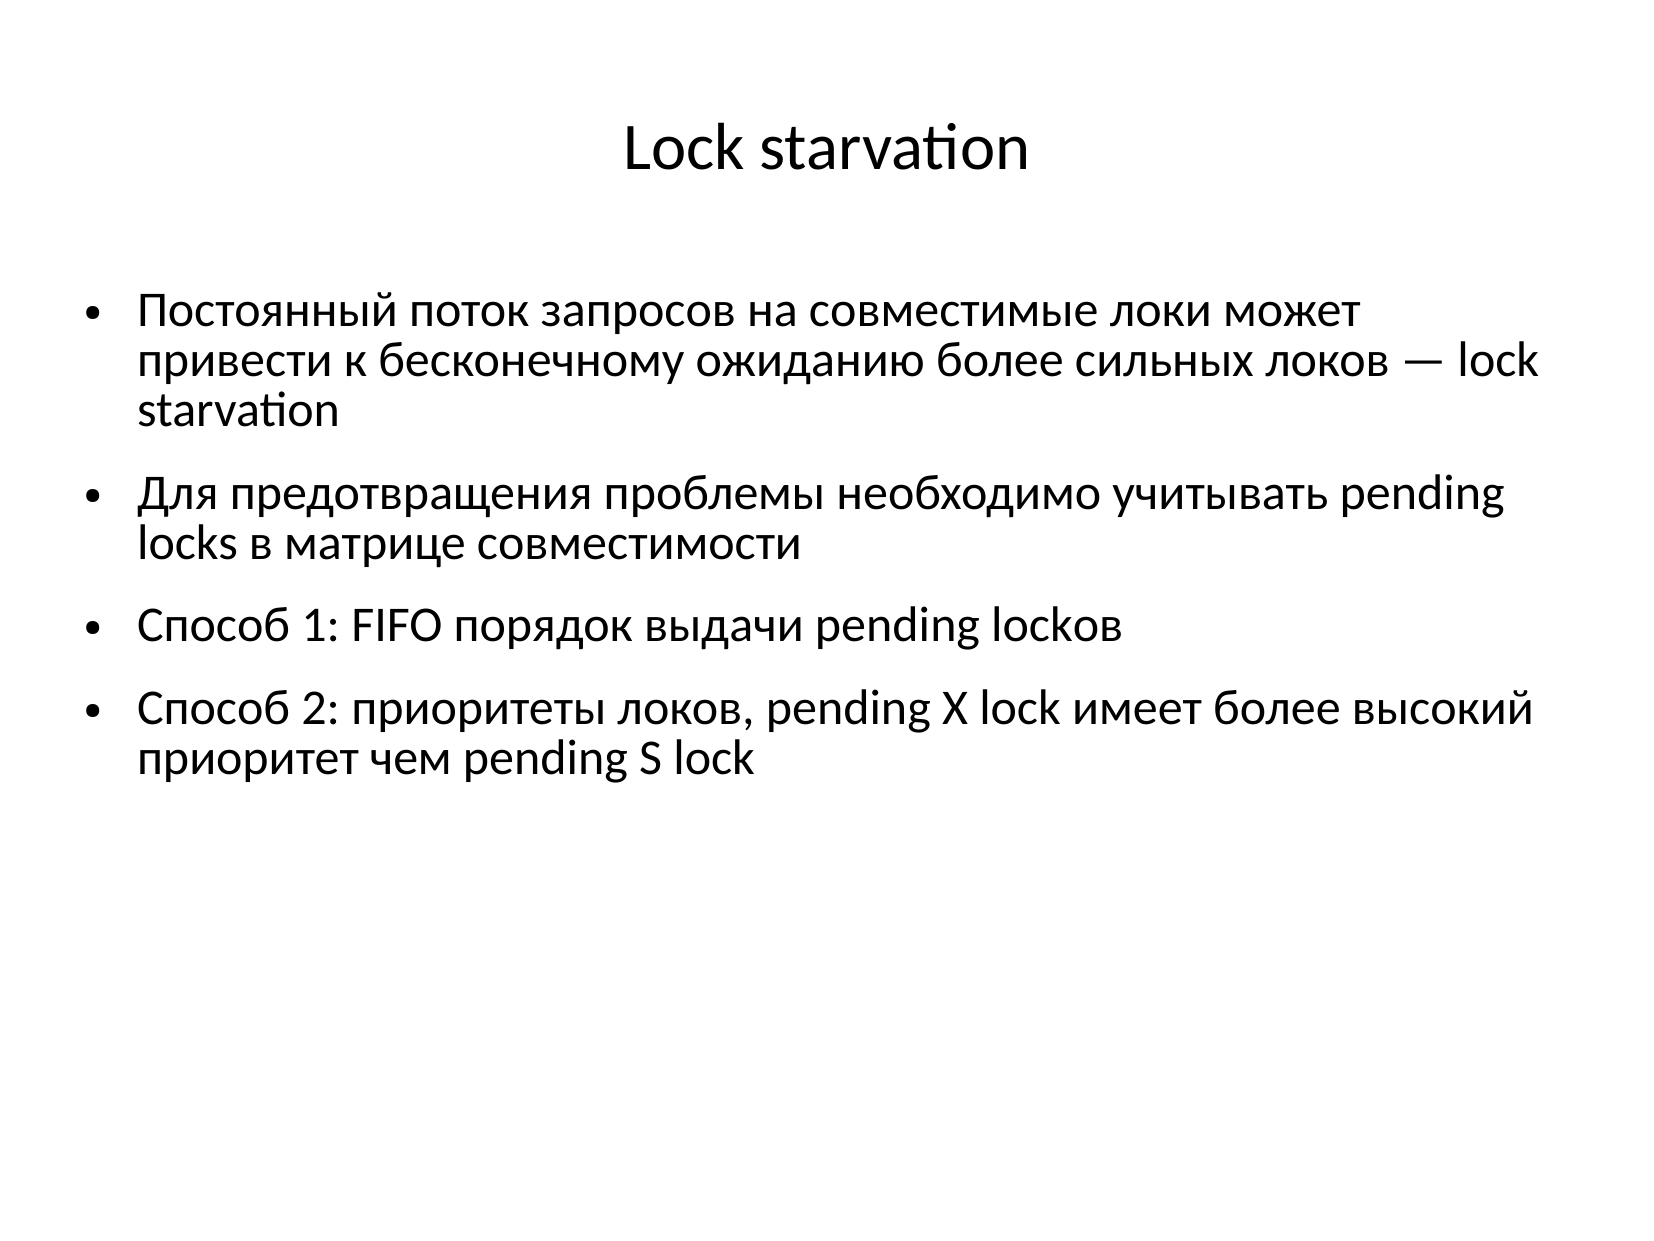

# Lock starvation
Постоянный поток запросов на совместимые локи может привести к бесконечному ожиданию более сильных локов — lock starvation
Для предотвращения проблемы необходимо учитывать pending locks в матрице совместимости
Способ 1: FIFO порядок выдачи pending lockов
Способ 2: приоритеты локов, pending X lock имеет более высокий приоритет чем pending S lock